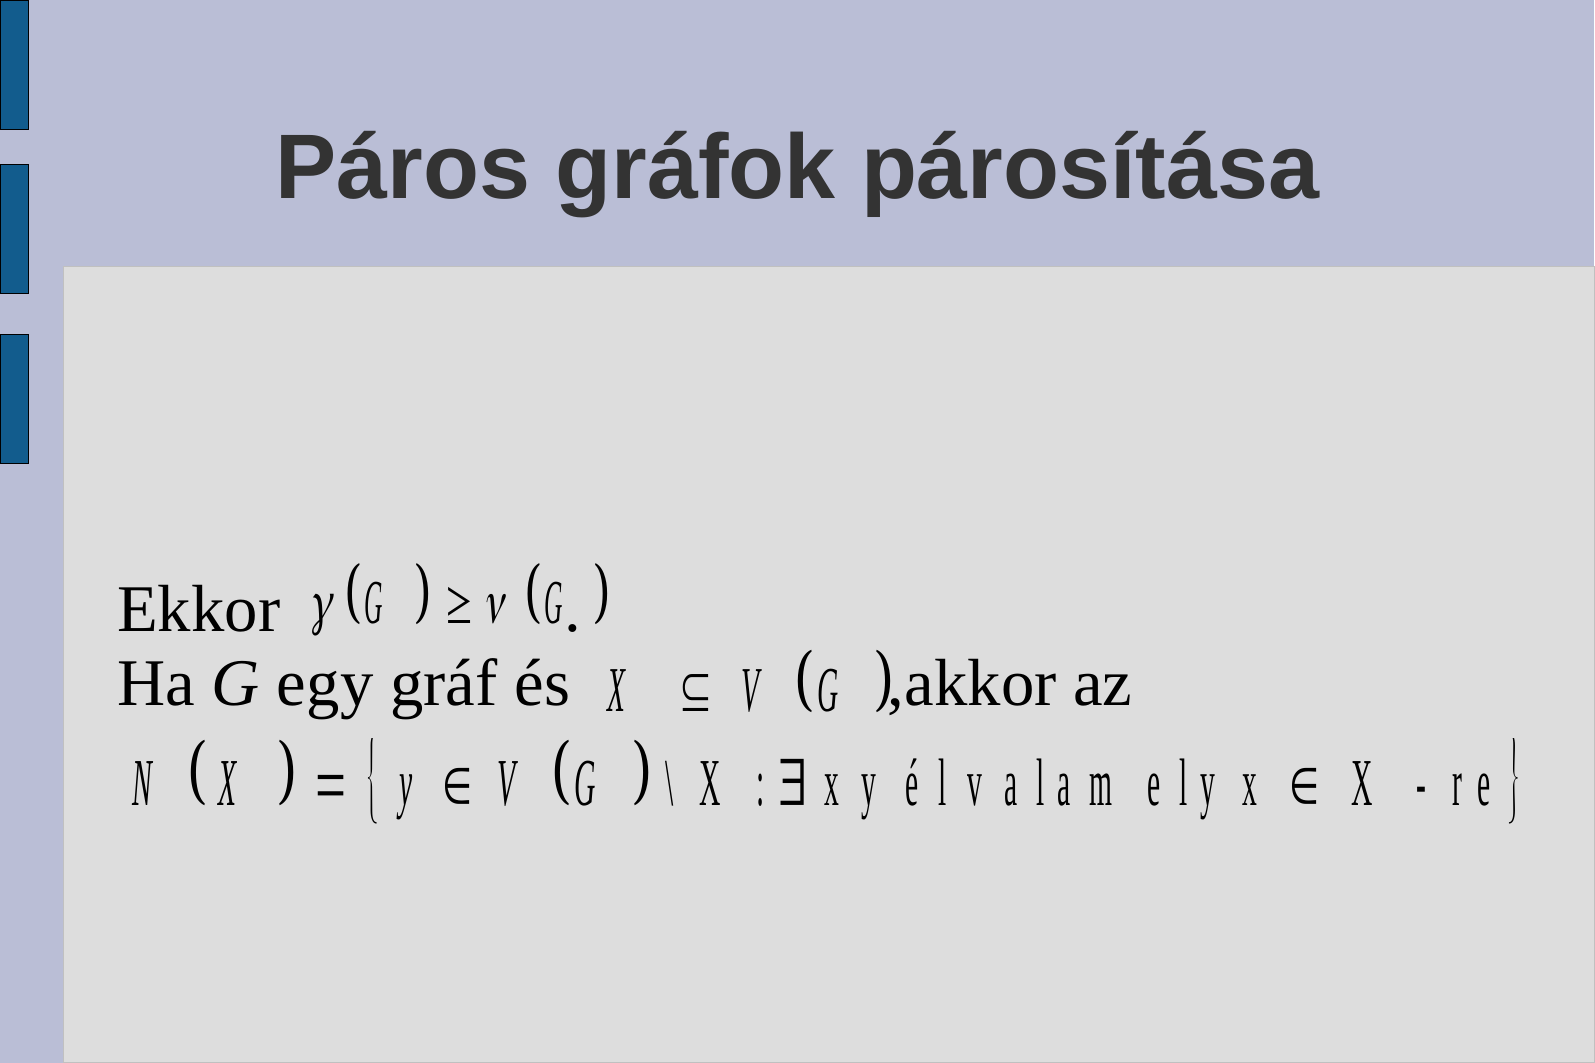

# Páros gráfok párosítása
Ekkor .
Ha G egy gráf és ,akkor az